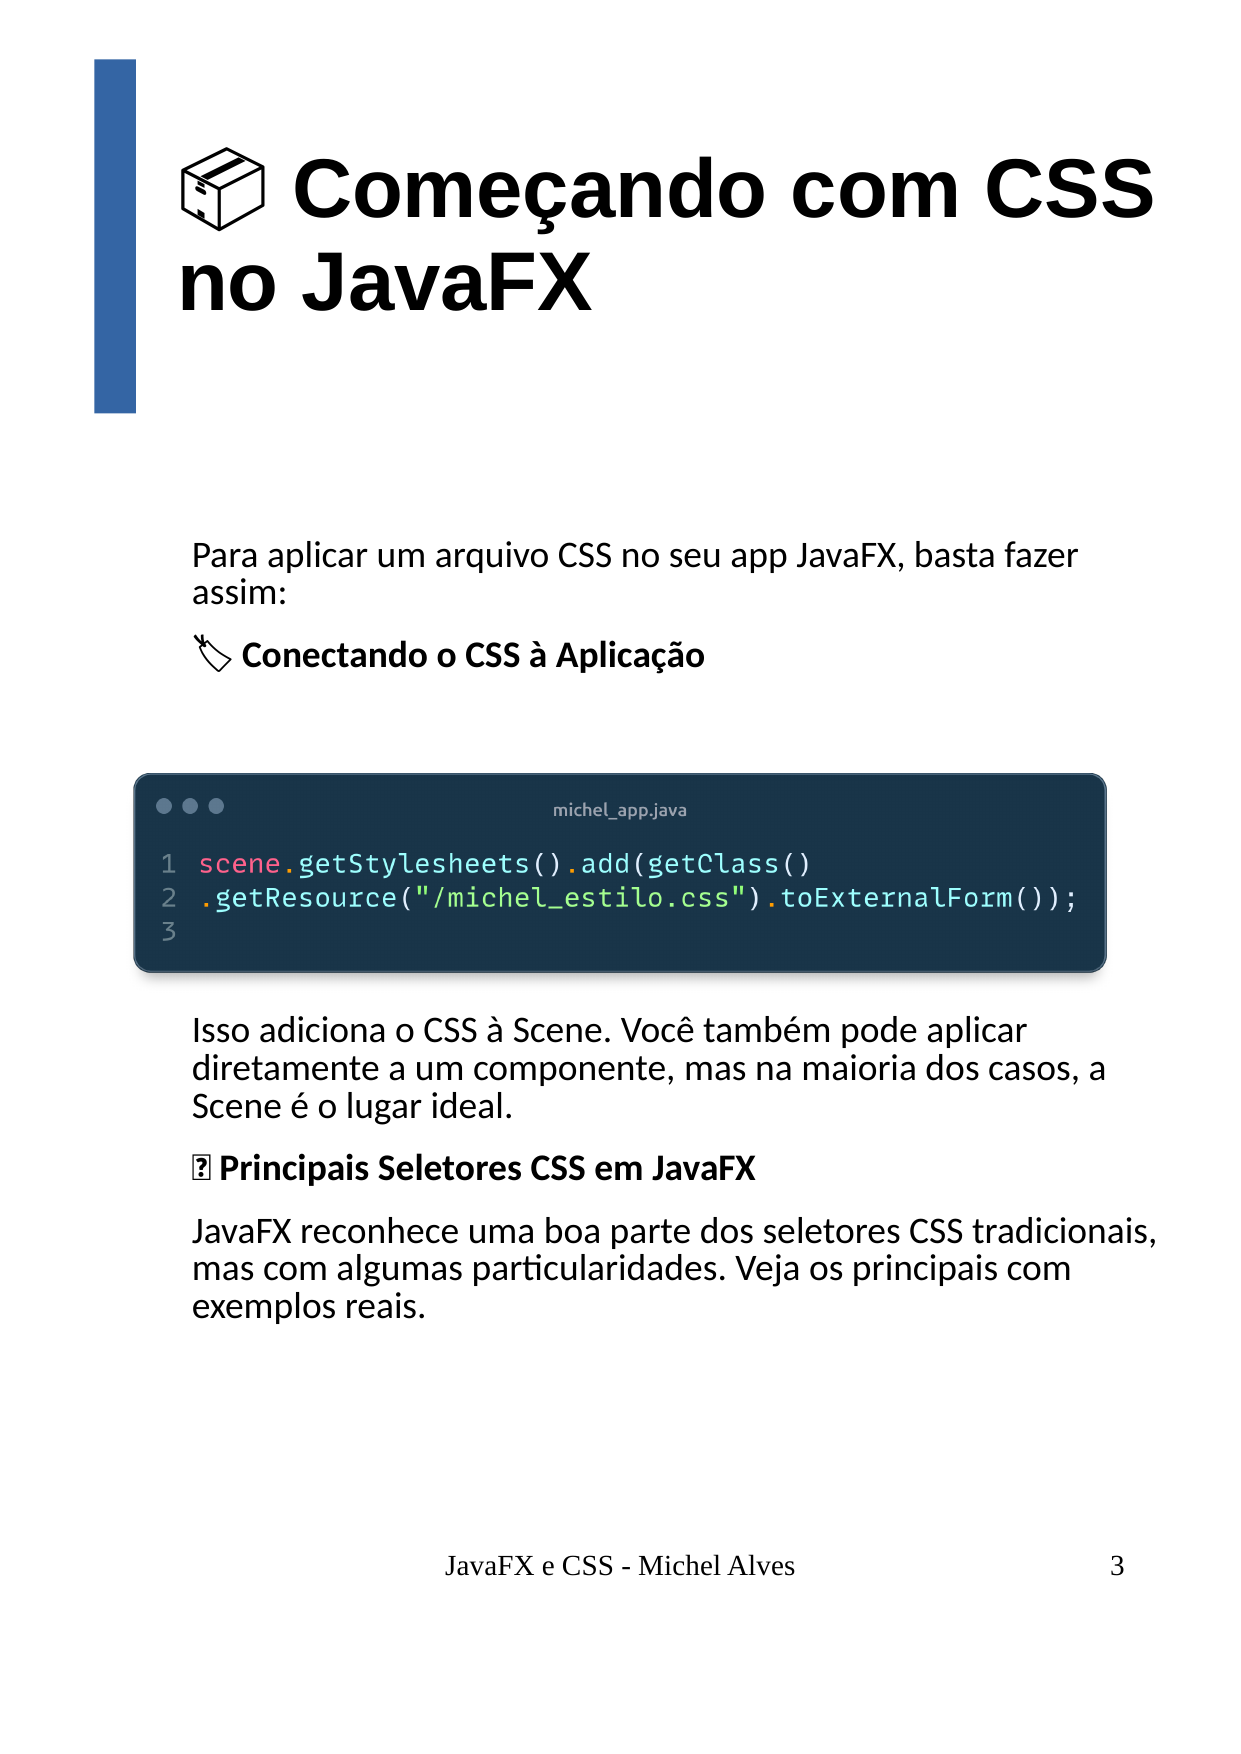

# 📦 Começando com CSS no JavaFX
Para aplicar um arquivo CSS no seu app JavaFX, basta fazer assim:
🏷️ Conectando o CSS à Aplicação
Isso adiciona o CSS à Scene. Você também pode aplicar diretamente a um componente, mas na maioria dos casos, a Scene é o lugar ideal.
🎯 Principais Seletores CSS em JavaFX
JavaFX reconhece uma boa parte dos seletores CSS tradicionais, mas com algumas particularidades. Veja os principais com exemplos reais.
JavaFX e CSS - Michel Alves
3